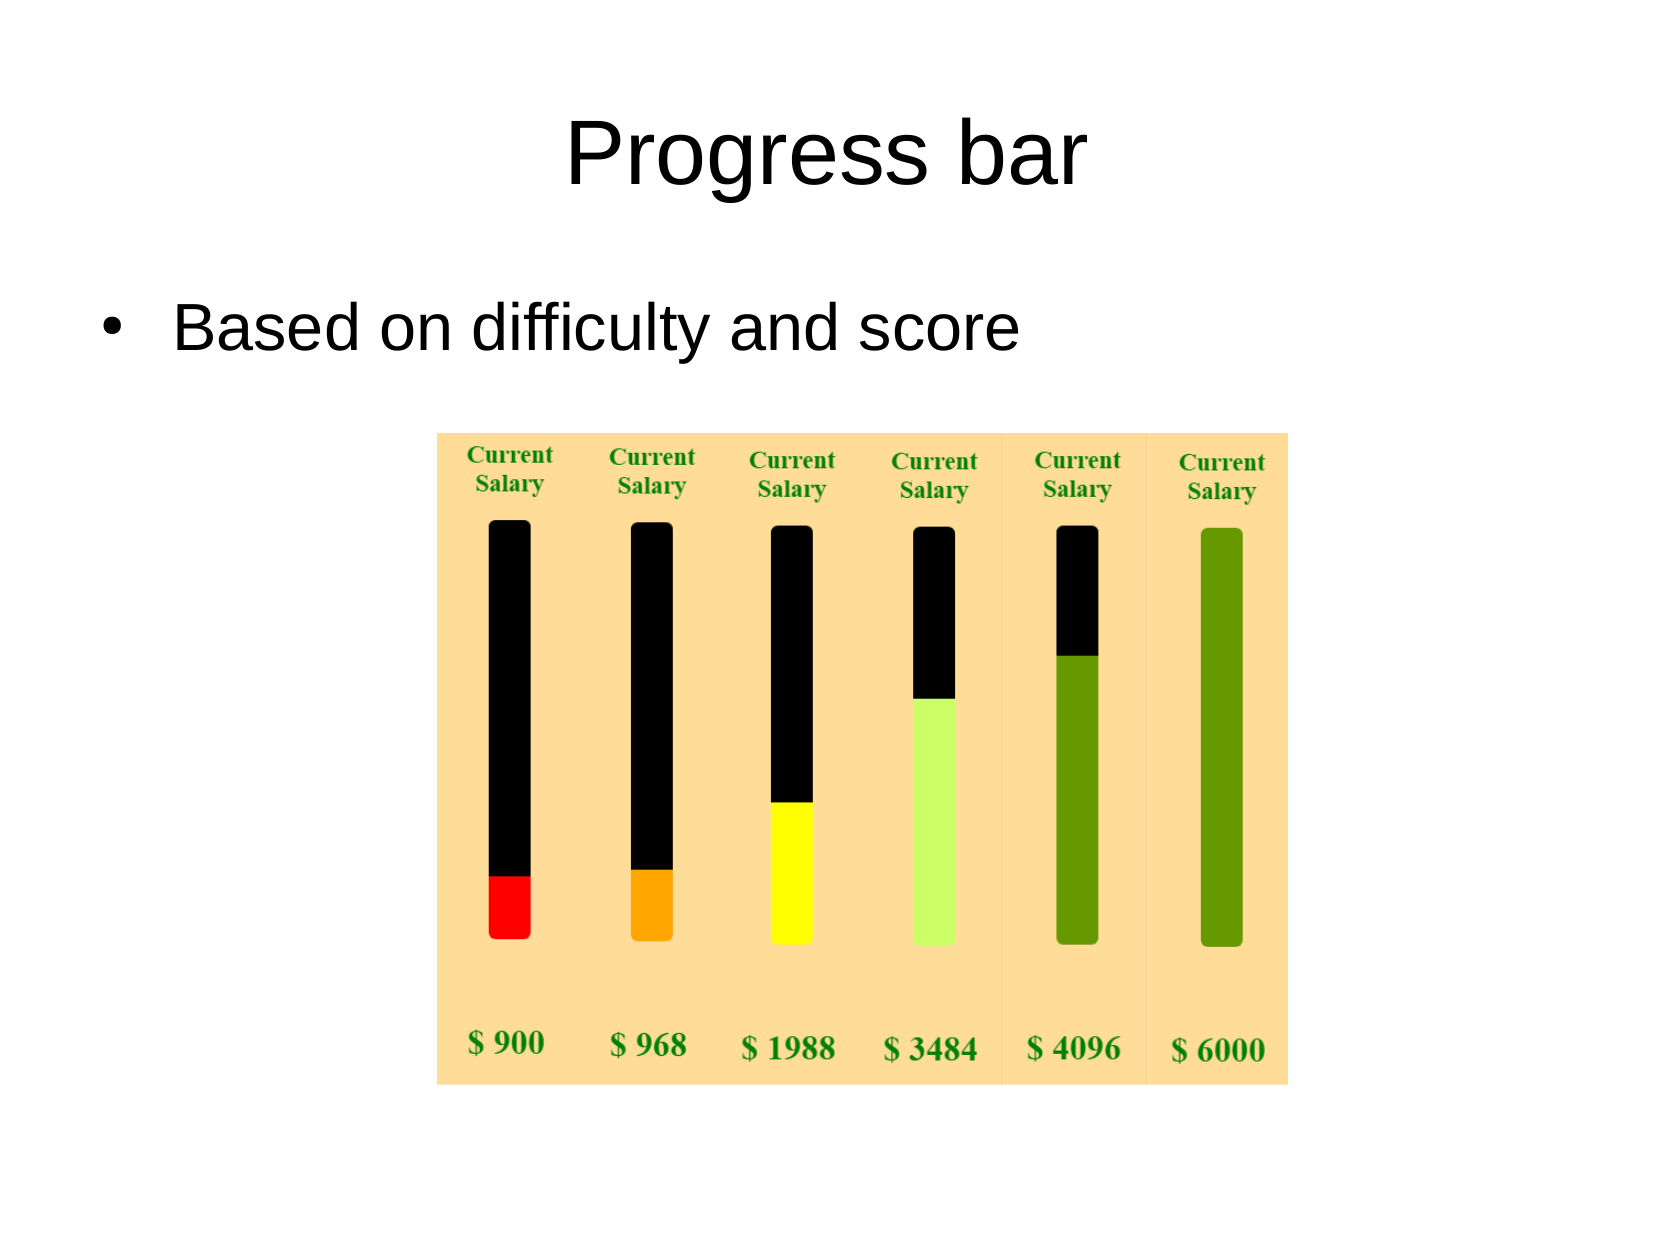

# Progress bar
 Based on difficulty and score